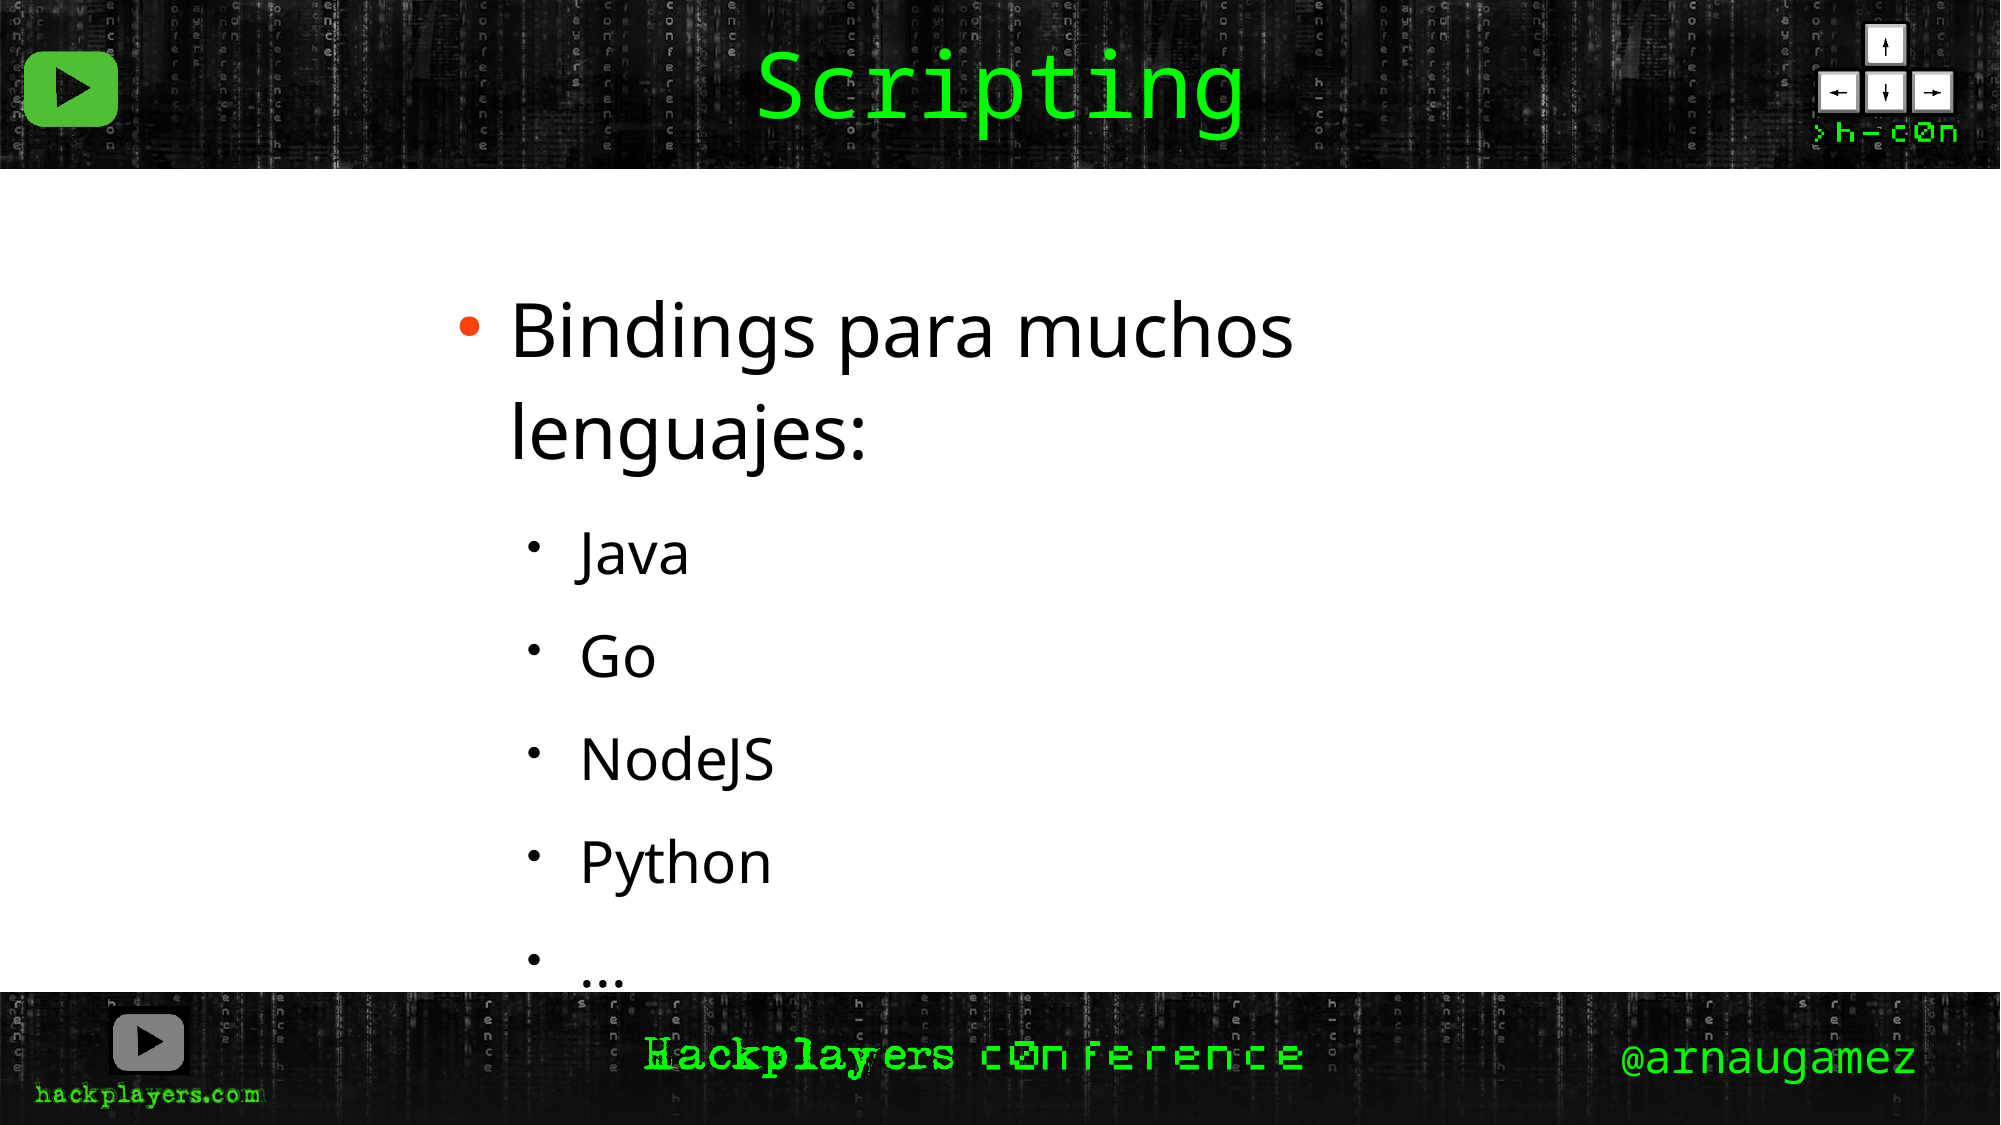

# Scripting
Bindings para muchos lenguajes:
Java
Go
NodeJS
Python
...